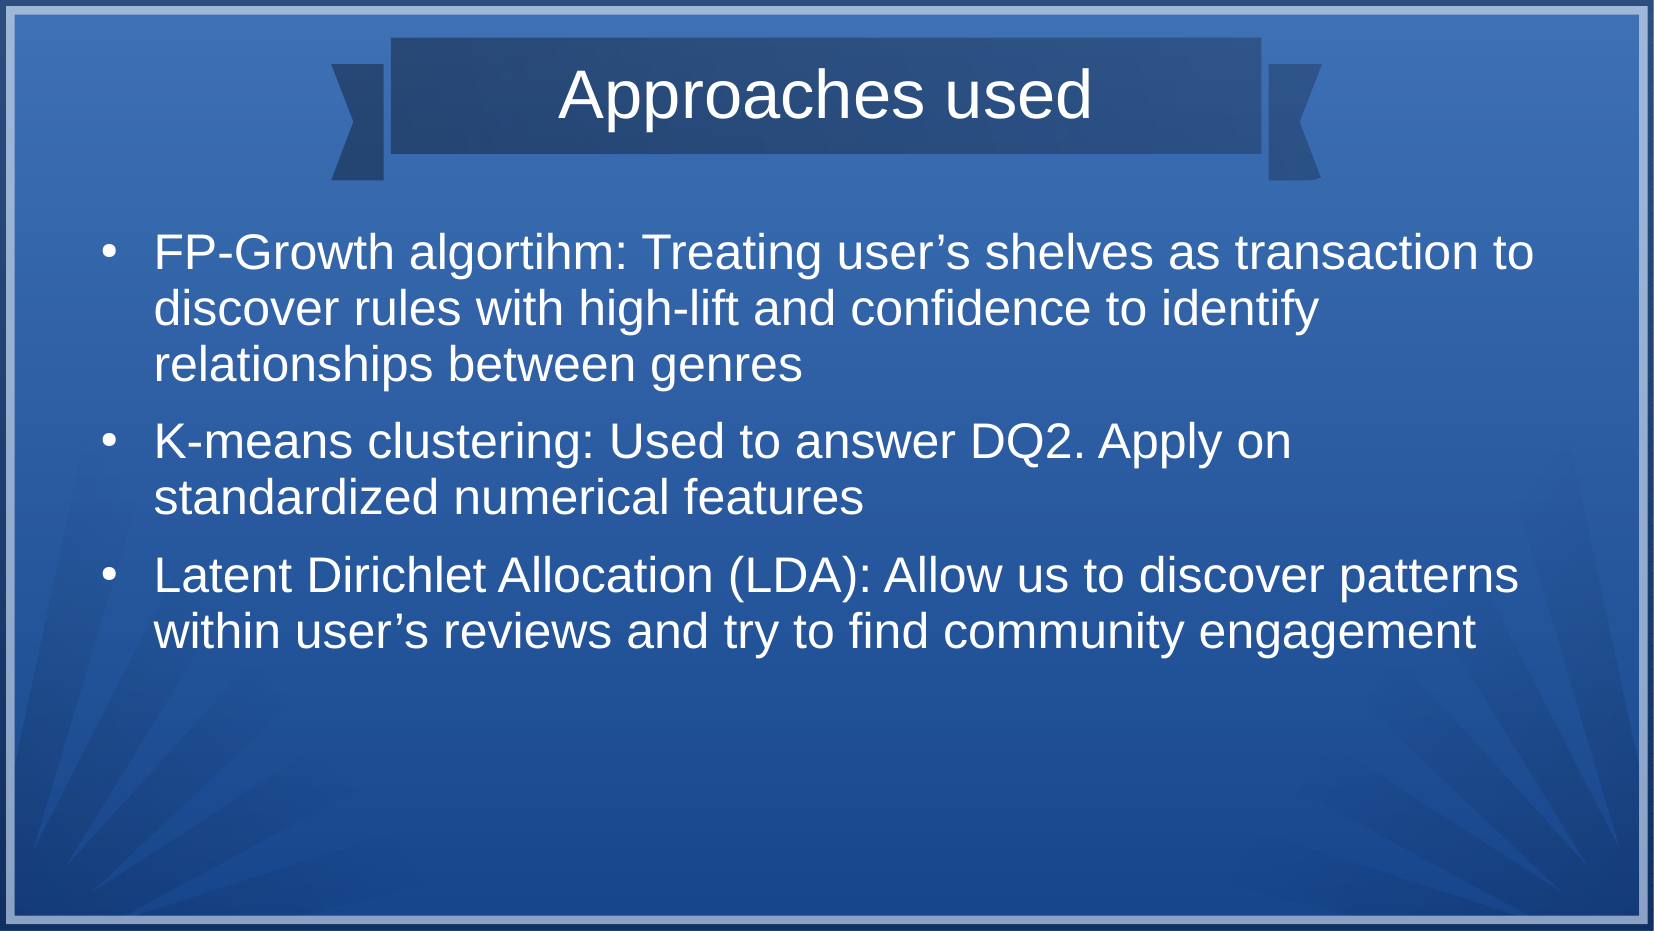

# Approaches used
FP-Growth algortihm: Treating user’s shelves as transaction to discover rules with high-lift and confidence to identify relationships between genres
K-means clustering: Used to answer DQ2. Apply on standardized numerical features
Latent Dirichlet Allocation (LDA): Allow us to discover patterns within user’s reviews and try to find community engagement